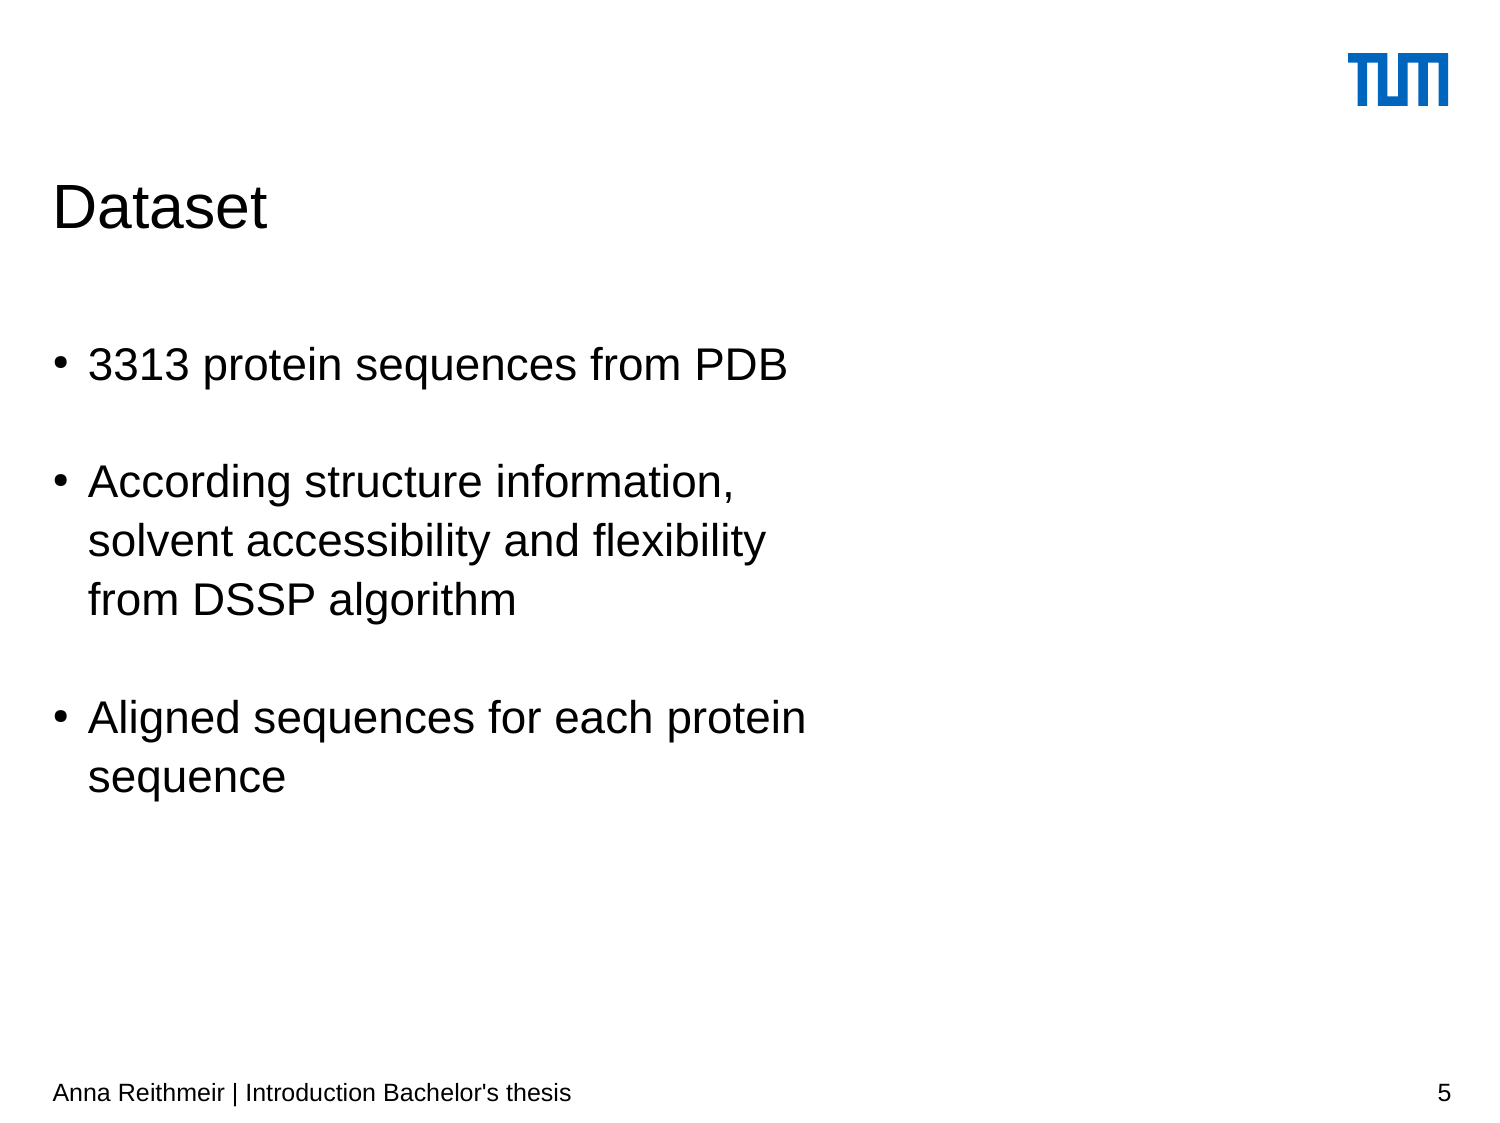

# Dataset
3313 protein sequences from PDB
According structure information,
solvent accessibility and flexibility
from DSSP algorithm
Aligned sequences for each protein
sequence
Anna Reithmeir | Introduction Bachelor's thesis
5